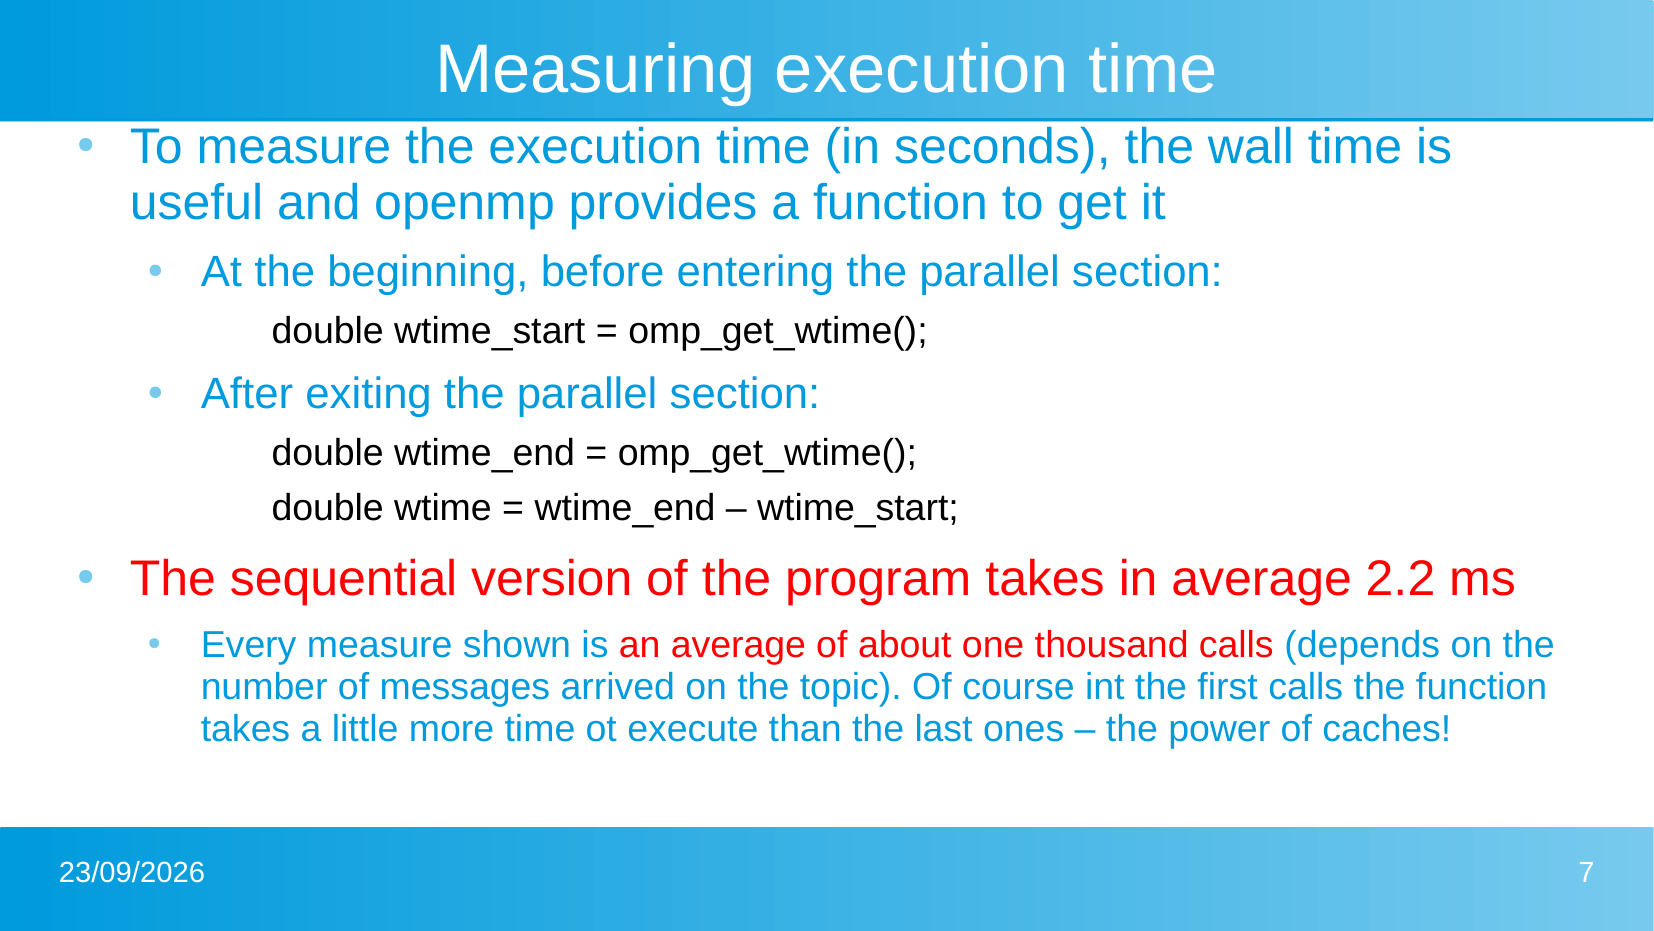

# Measuring execution time
To measure the execution time (in seconds), the wall time is useful and openmp provides a function to get it
At the beginning, before entering the parallel section:
double wtime_start = omp_get_wtime();
After exiting the parallel section:
double wtime_end = omp_get_wtime();
double wtime = wtime_end – wtime_start;
The sequential version of the program takes in average 2.2 ms
Every measure shown is an average of about one thousand calls (depends on the number of messages arrived on the topic). Of course int the first calls the function takes a little more time ot execute than the last ones – the power of caches!
7